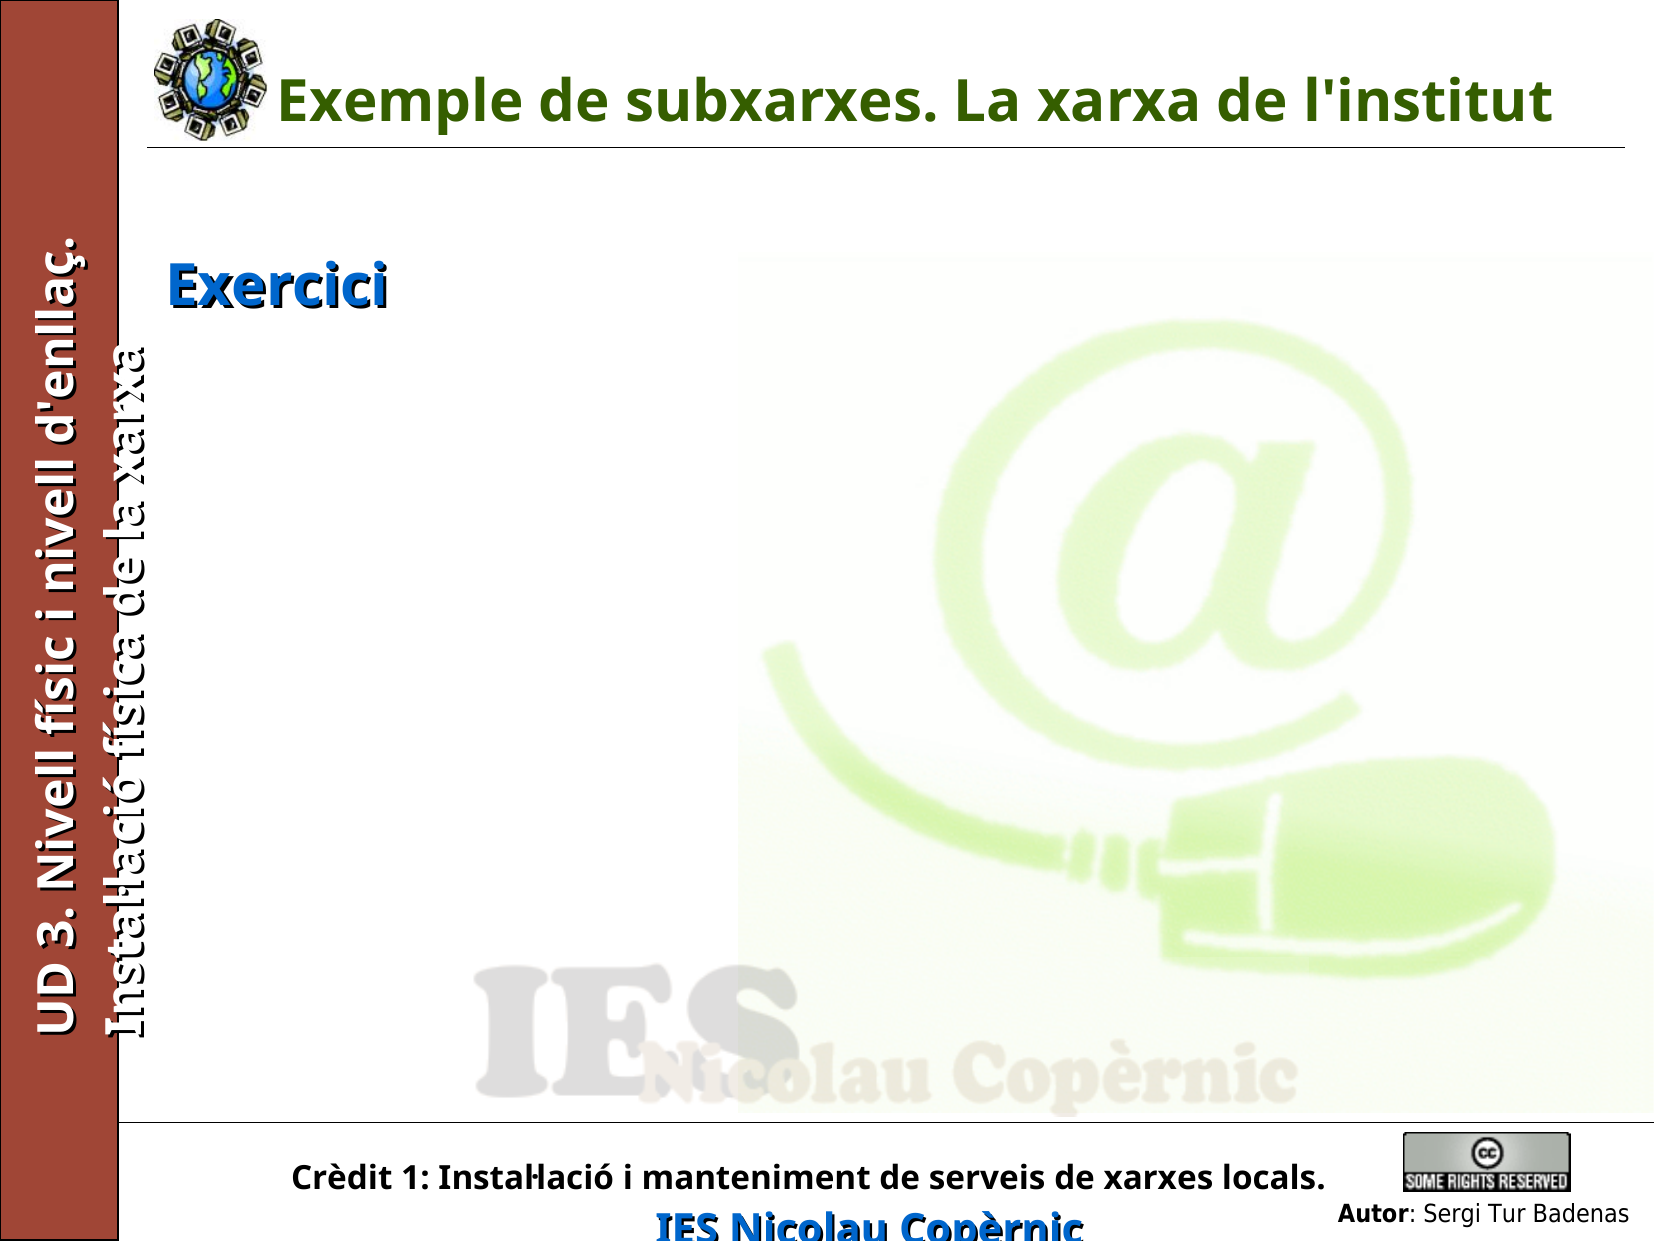

# Exemple de subxarxes. La xarxa de l'institut
Exercici